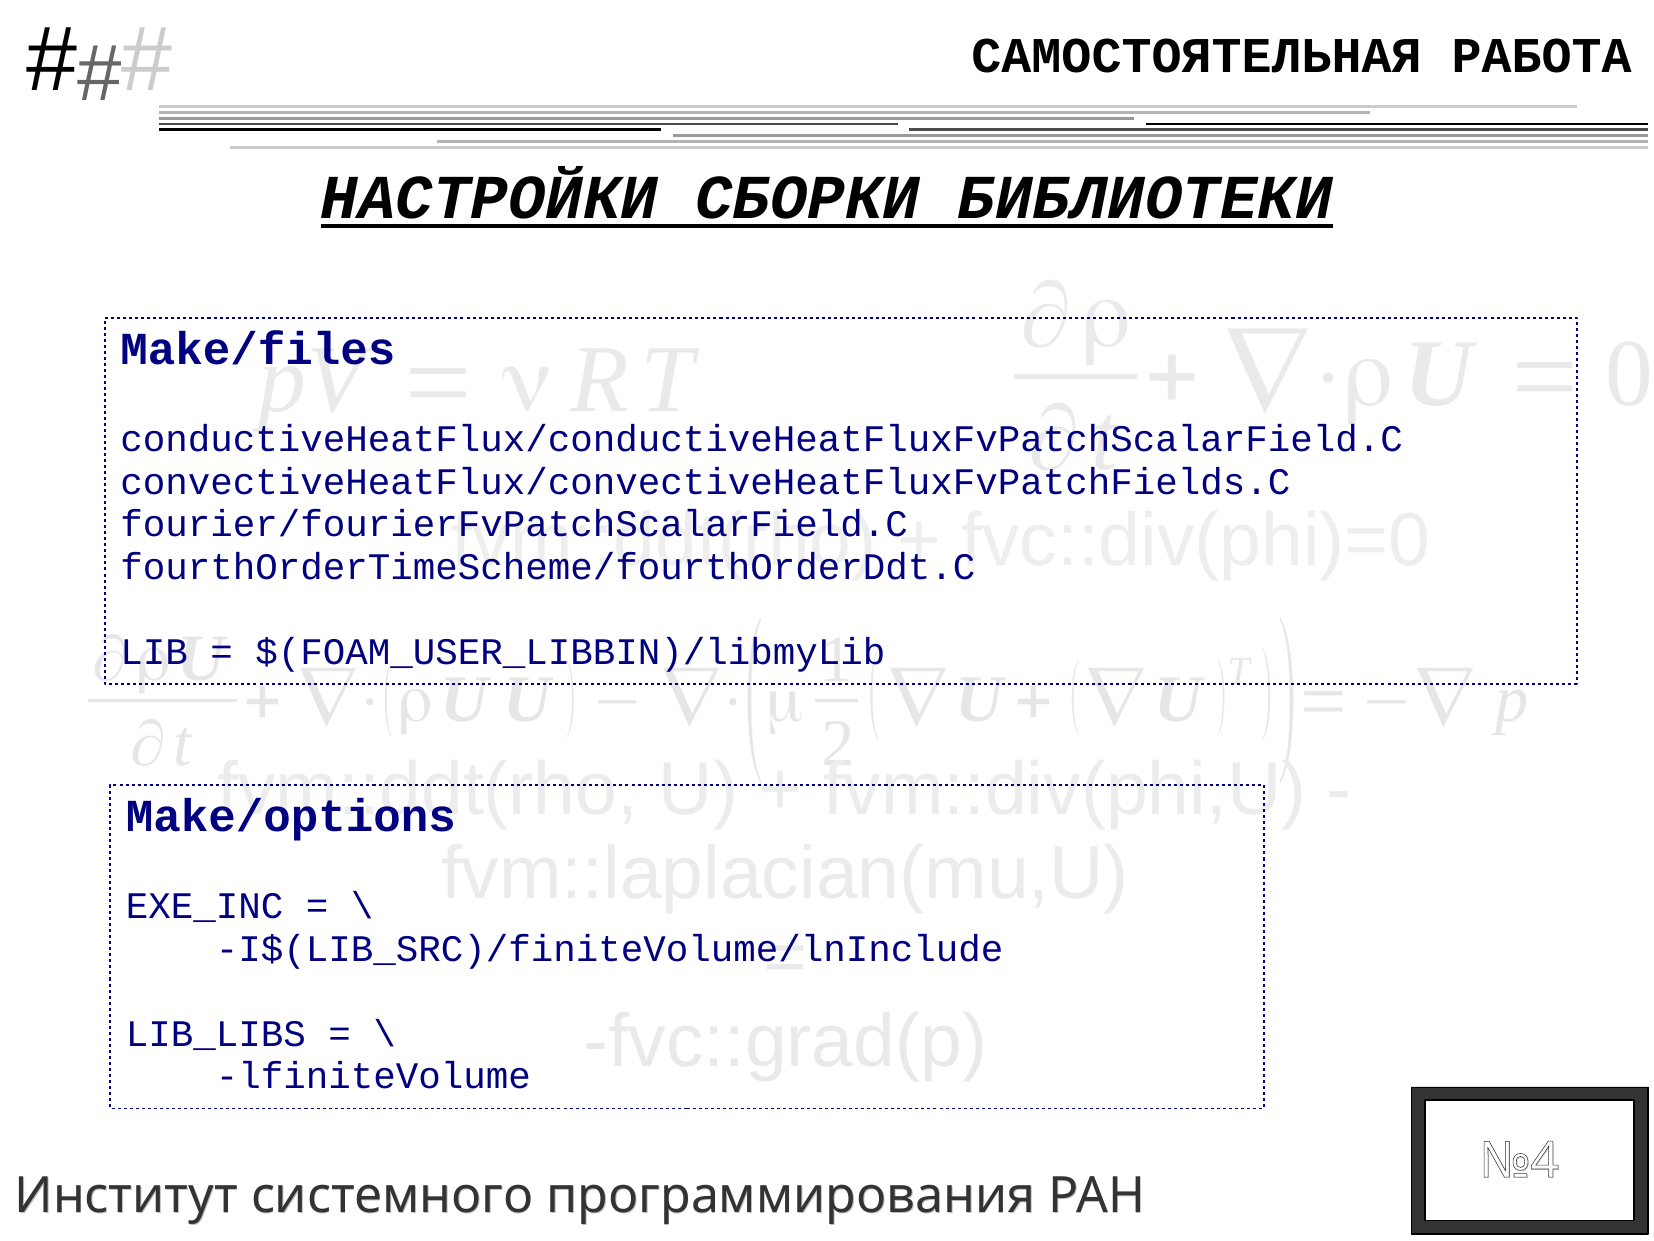

# НАСТРОЙКИ СБОРКИ БИБЛИОТЕКИ
Make/files
conductiveHeatFlux/conductiveHeatFluxFvPatchScalarField.C
convectiveHeatFlux/convectiveHeatFluxFvPatchFields.C
fourier/fourierFvPatchScalarField.C
fourthOrderTimeScheme/fourthOrderDdt.C
LIB = $(FOAM_USER_LIBBIN)/libmyLib
Make/options
EXE_INC = \
 -I$(LIB_SRC)/finiteVolume/lnInclude
LIB_LIBS = \
 -lfiniteVolume